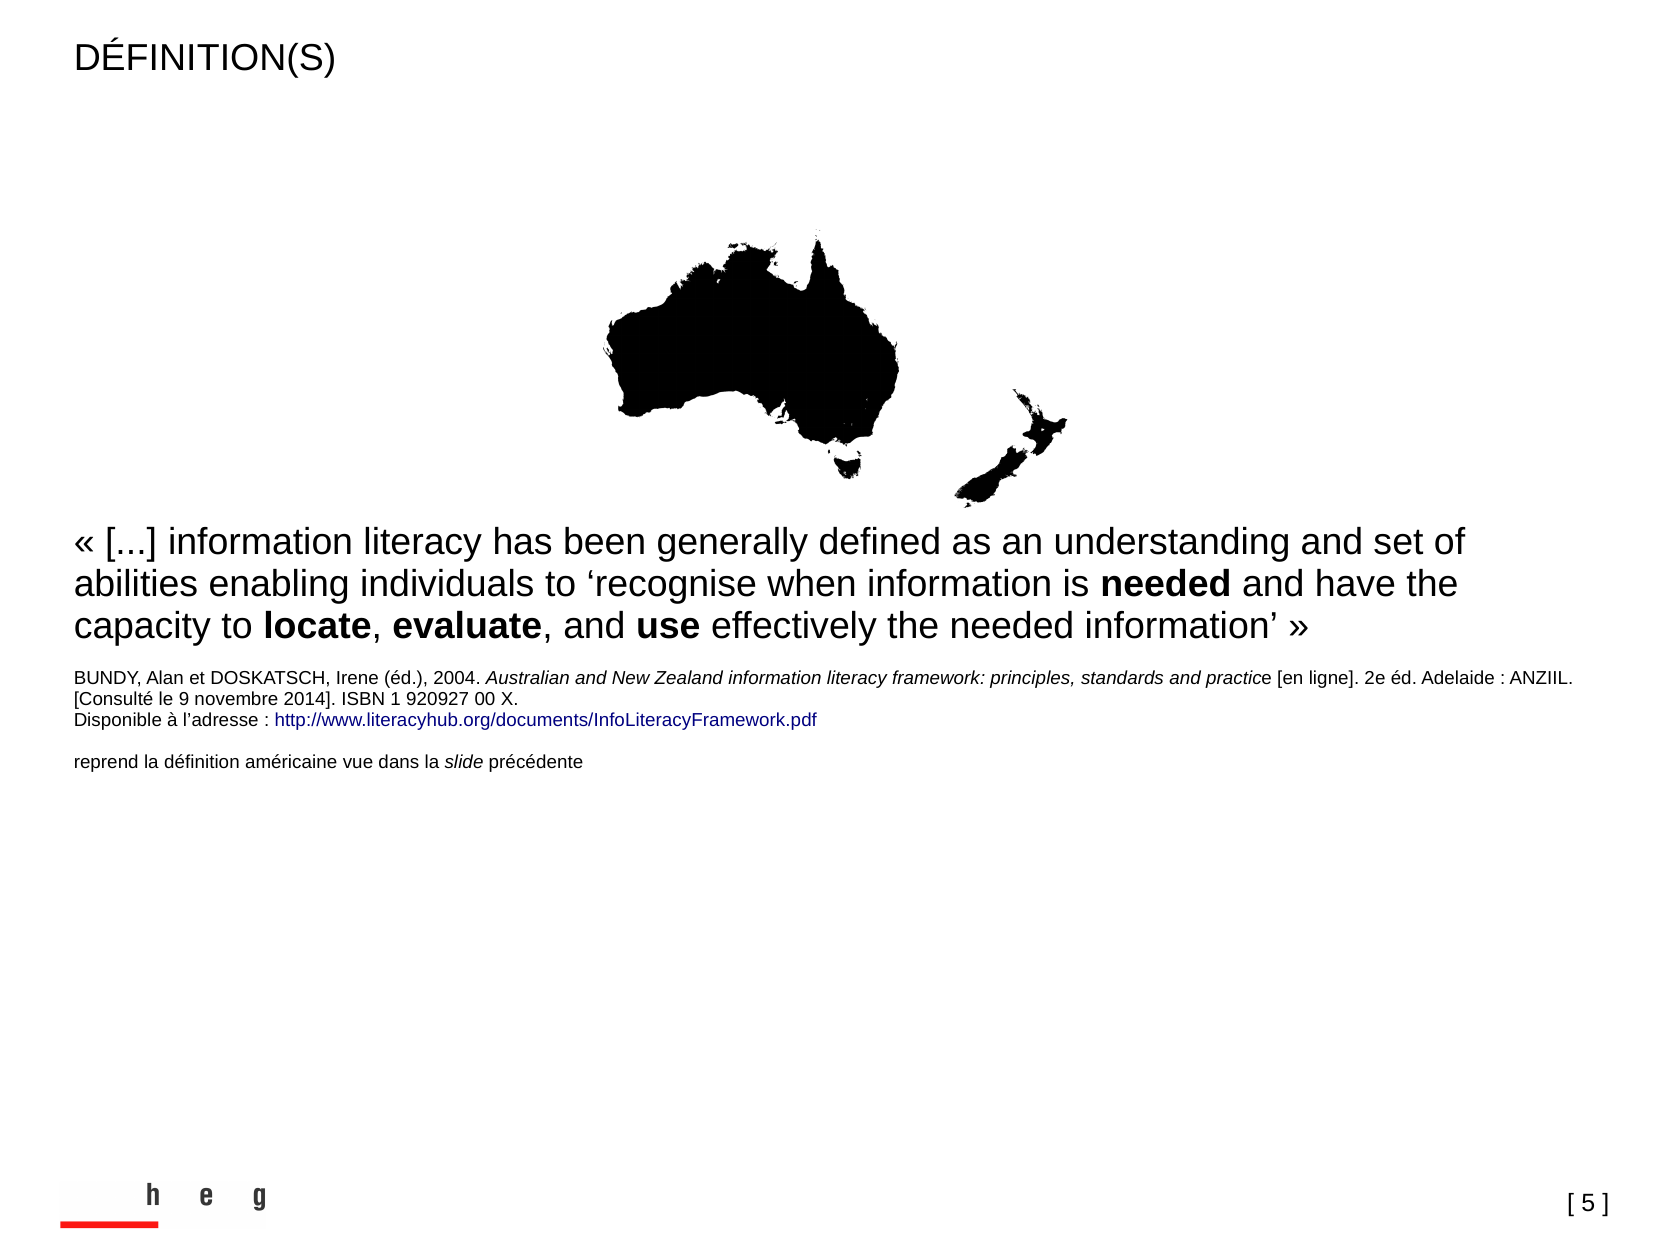

DÉFINITION(S)
« [...] information literacy has been generally defined as an understanding and set of abilities enabling individuals to ‘recognise when information is needed and have the capacity to locate, evaluate, and use effectively the needed information’ »
BUNDY, Alan et DOSKATSCH, Irene (éd.), 2004. Australian and New Zealand information literacy framework: principles, standards and practice [en ligne]. 2e éd. Adelaide : ANZIIL. [Consulté le 9 novembre 2014]. ISBN 1 920927 00 X.
Disponible à l’adresse : http://www.literacyhub.org/documents/InfoLiteracyFramework.pdf
reprend la définition américaine vue dans la slide précédente